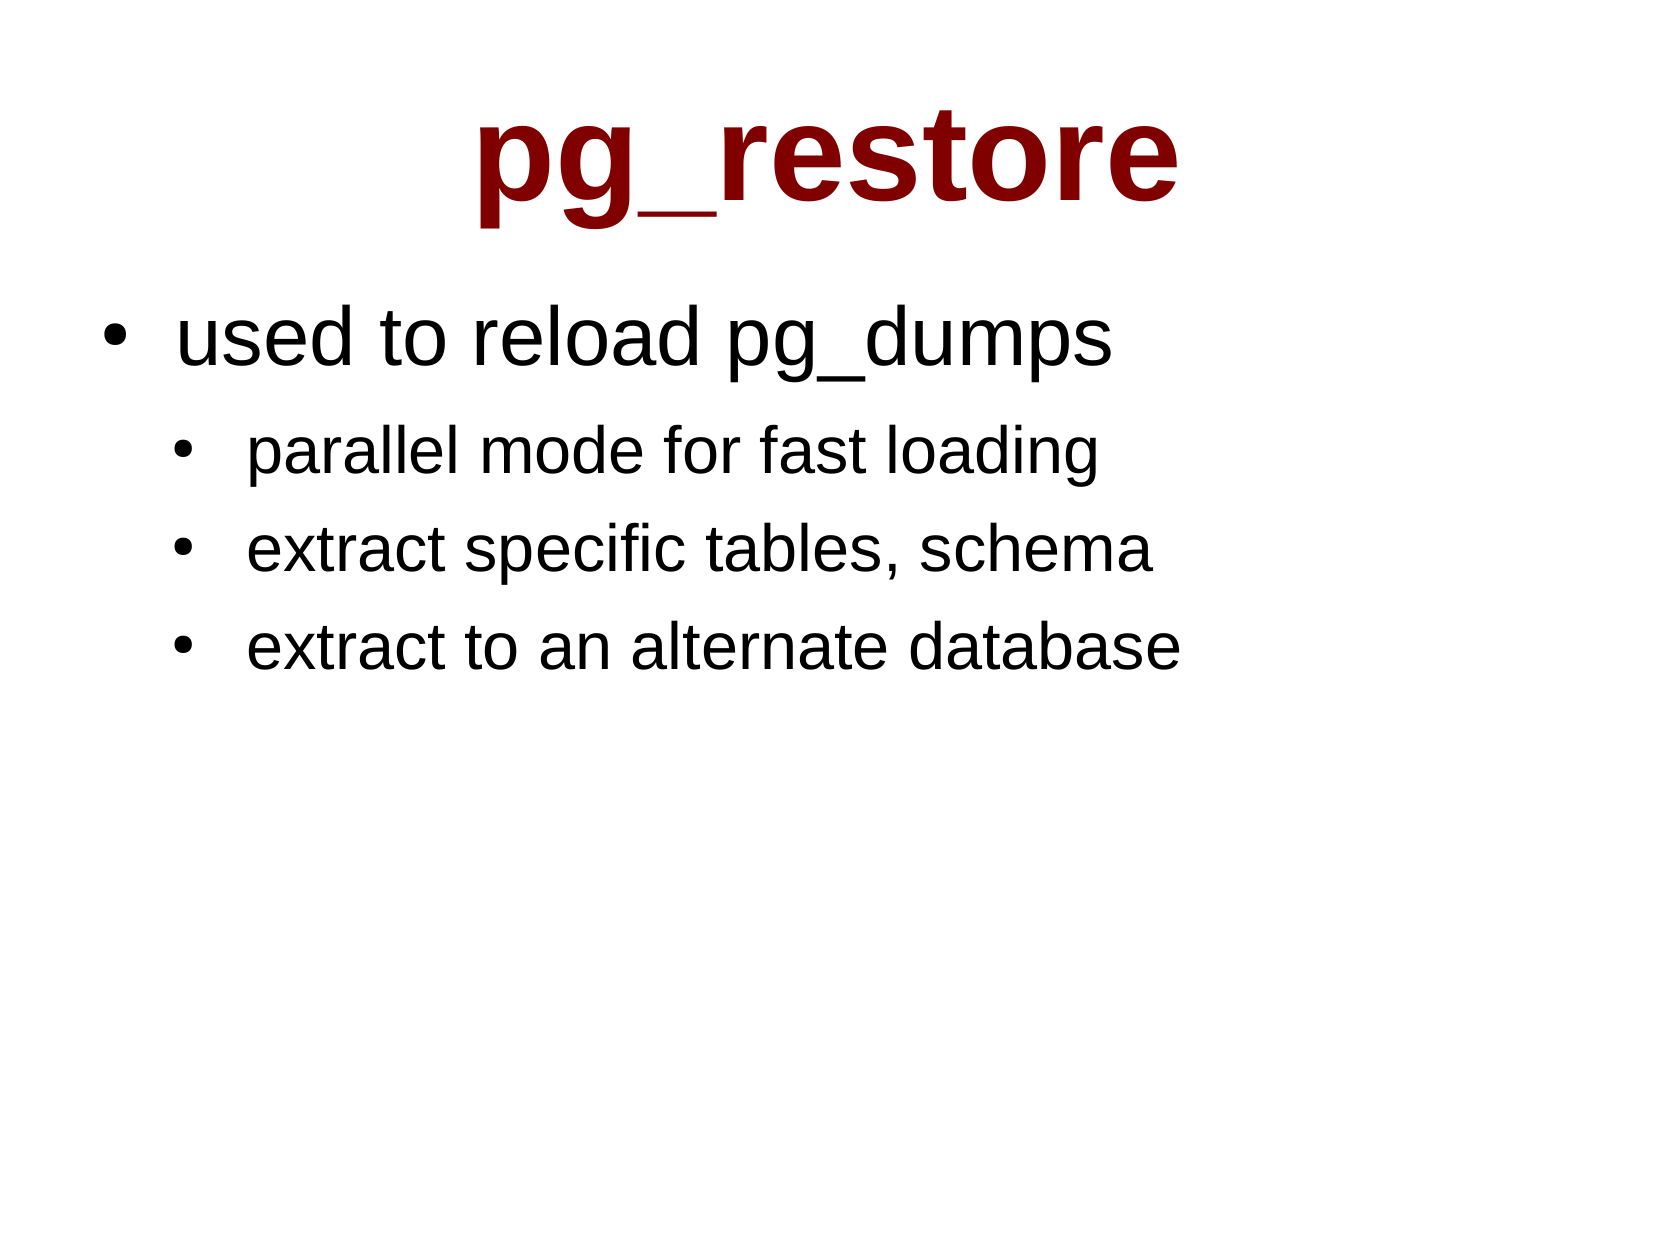

# pg_restore
used to reload pg_dumps
parallel mode for fast loading
extract specific tables, schema
extract to an alternate database